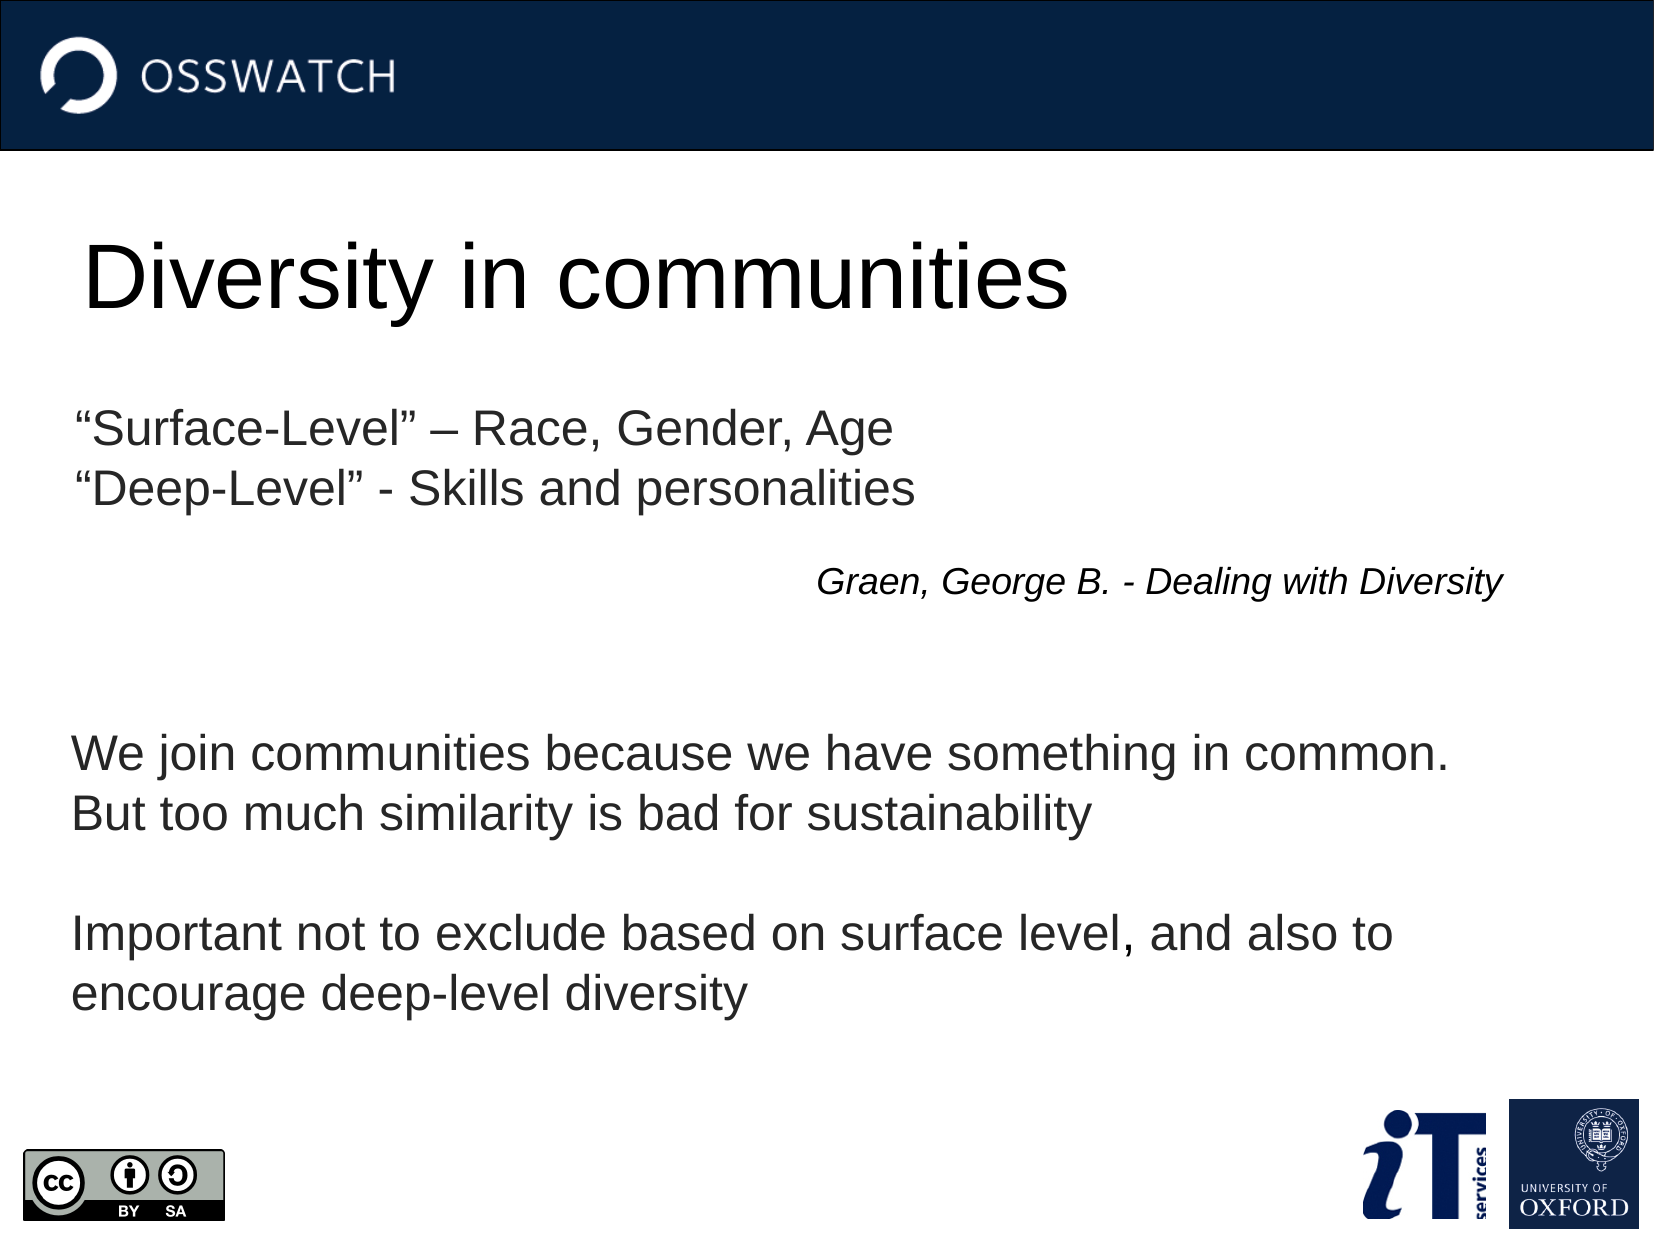

Diversity in communities
“Surface-Level” – Race, Gender, Age
“Deep-Level” - Skills and personalities
Graen, George B. - Dealing with Diversity
We join communities because we have something in common.
But too much similarity is bad for sustainability
Important not to exclude based on surface level, and also to encourage deep-level diversity